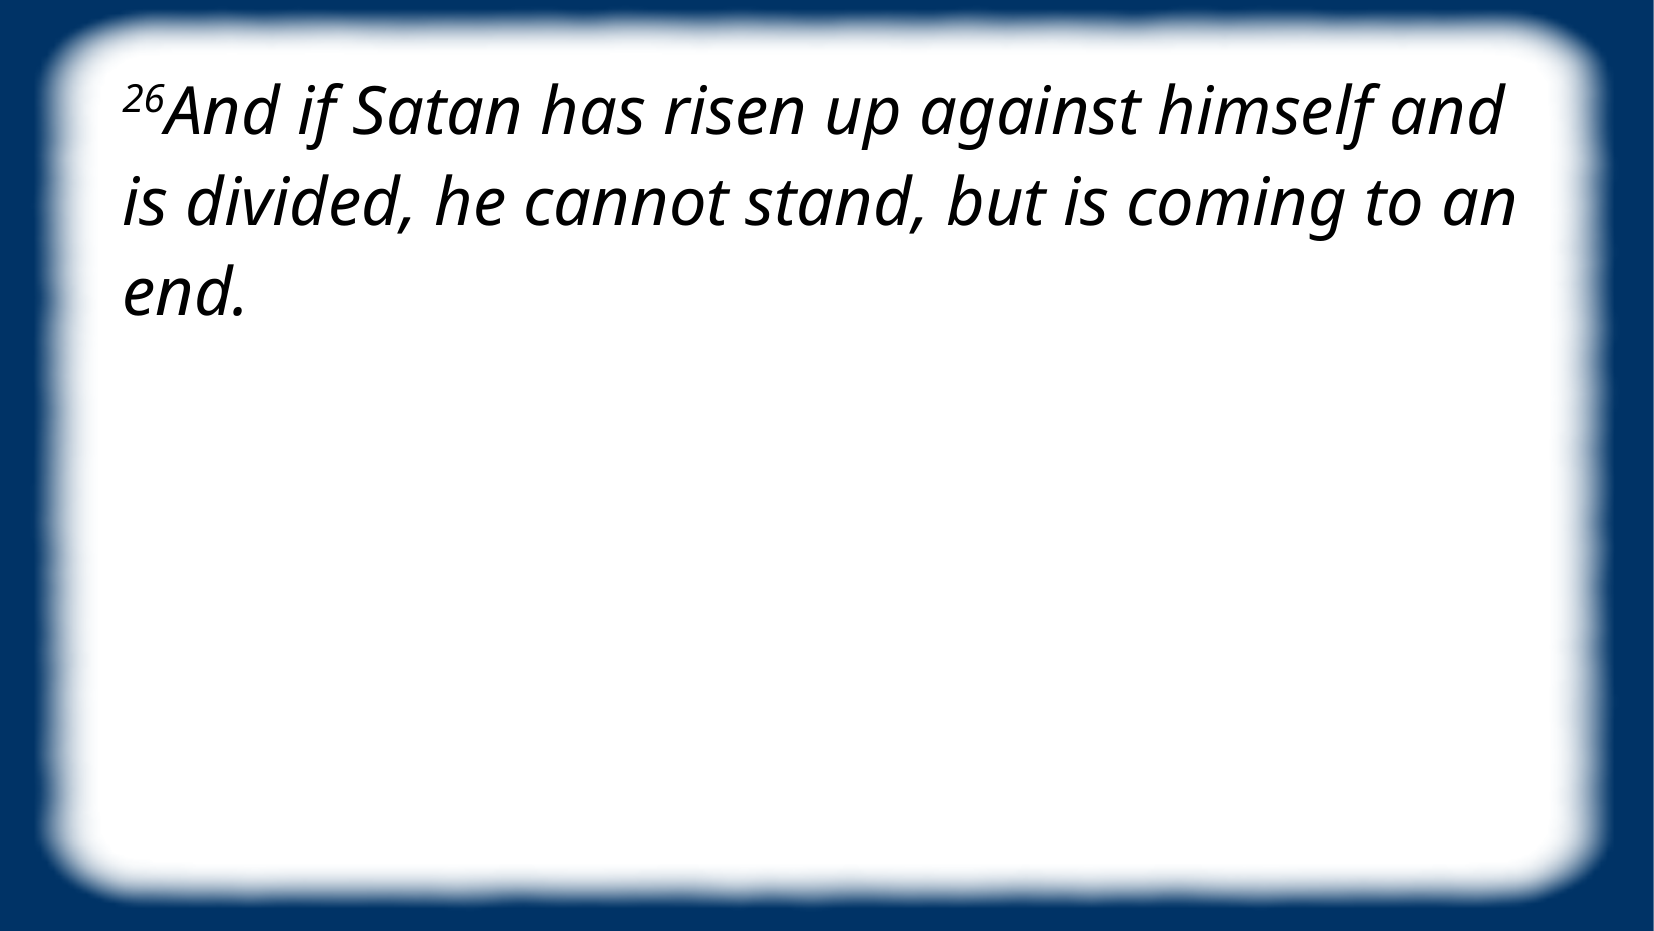

26And if Satan has risen up against himself and is divided, he cannot stand, but is coming to an end.